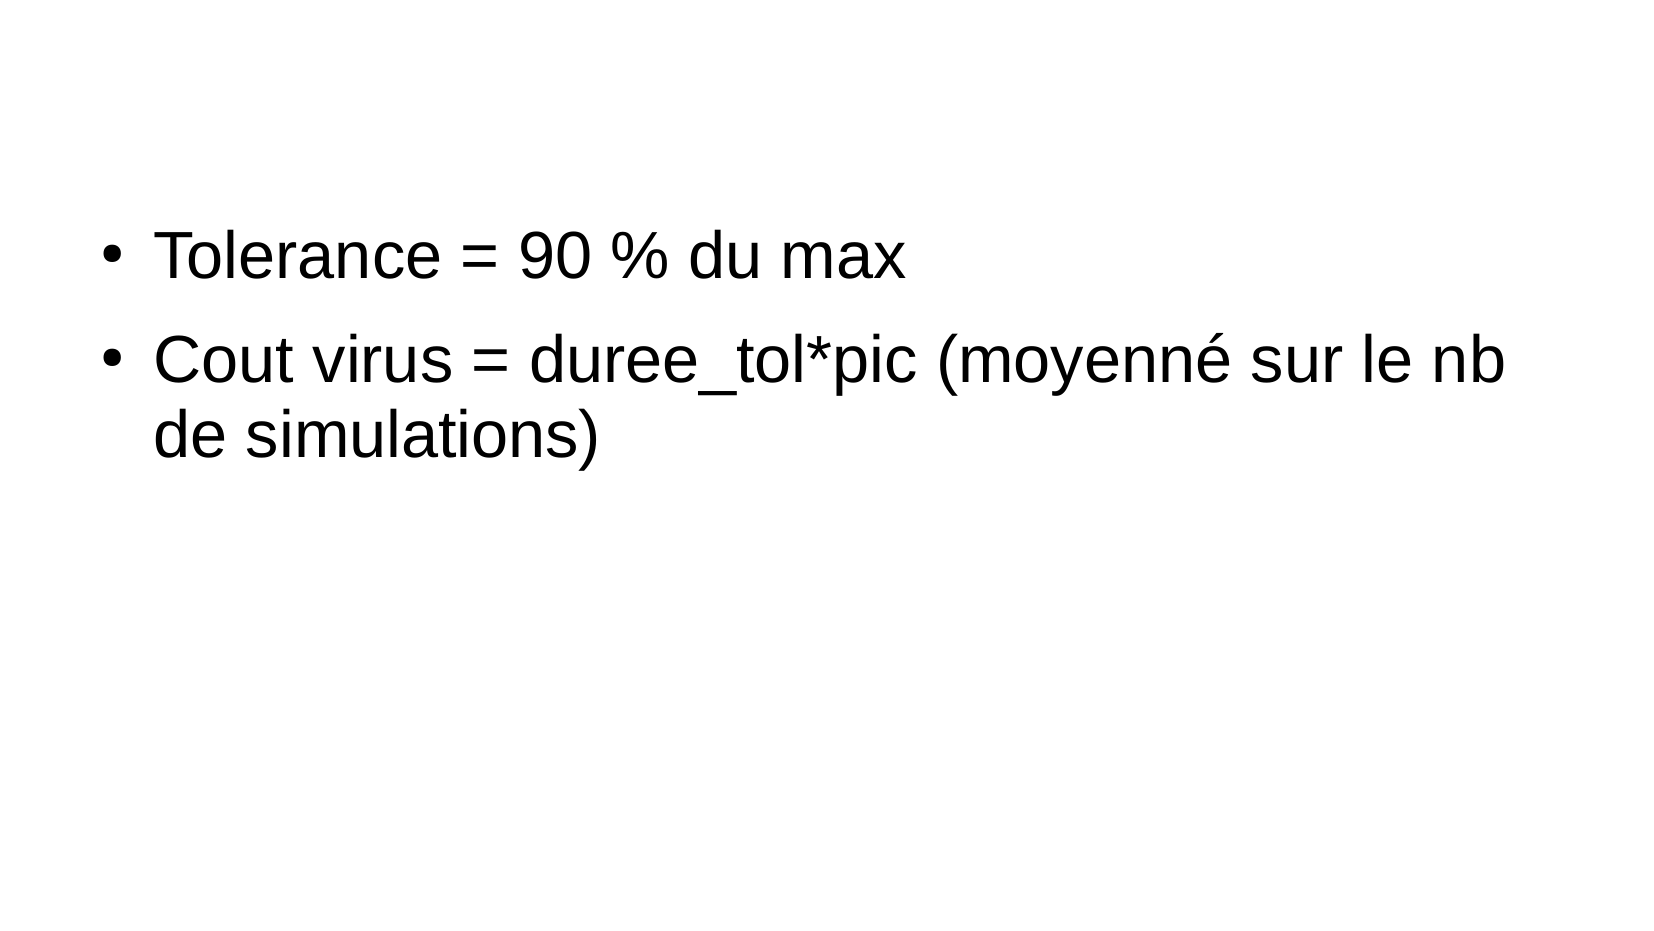

# Tolerance = 90 % du max
Cout virus = duree_tol*pic (moyenné sur le nb de simulations)